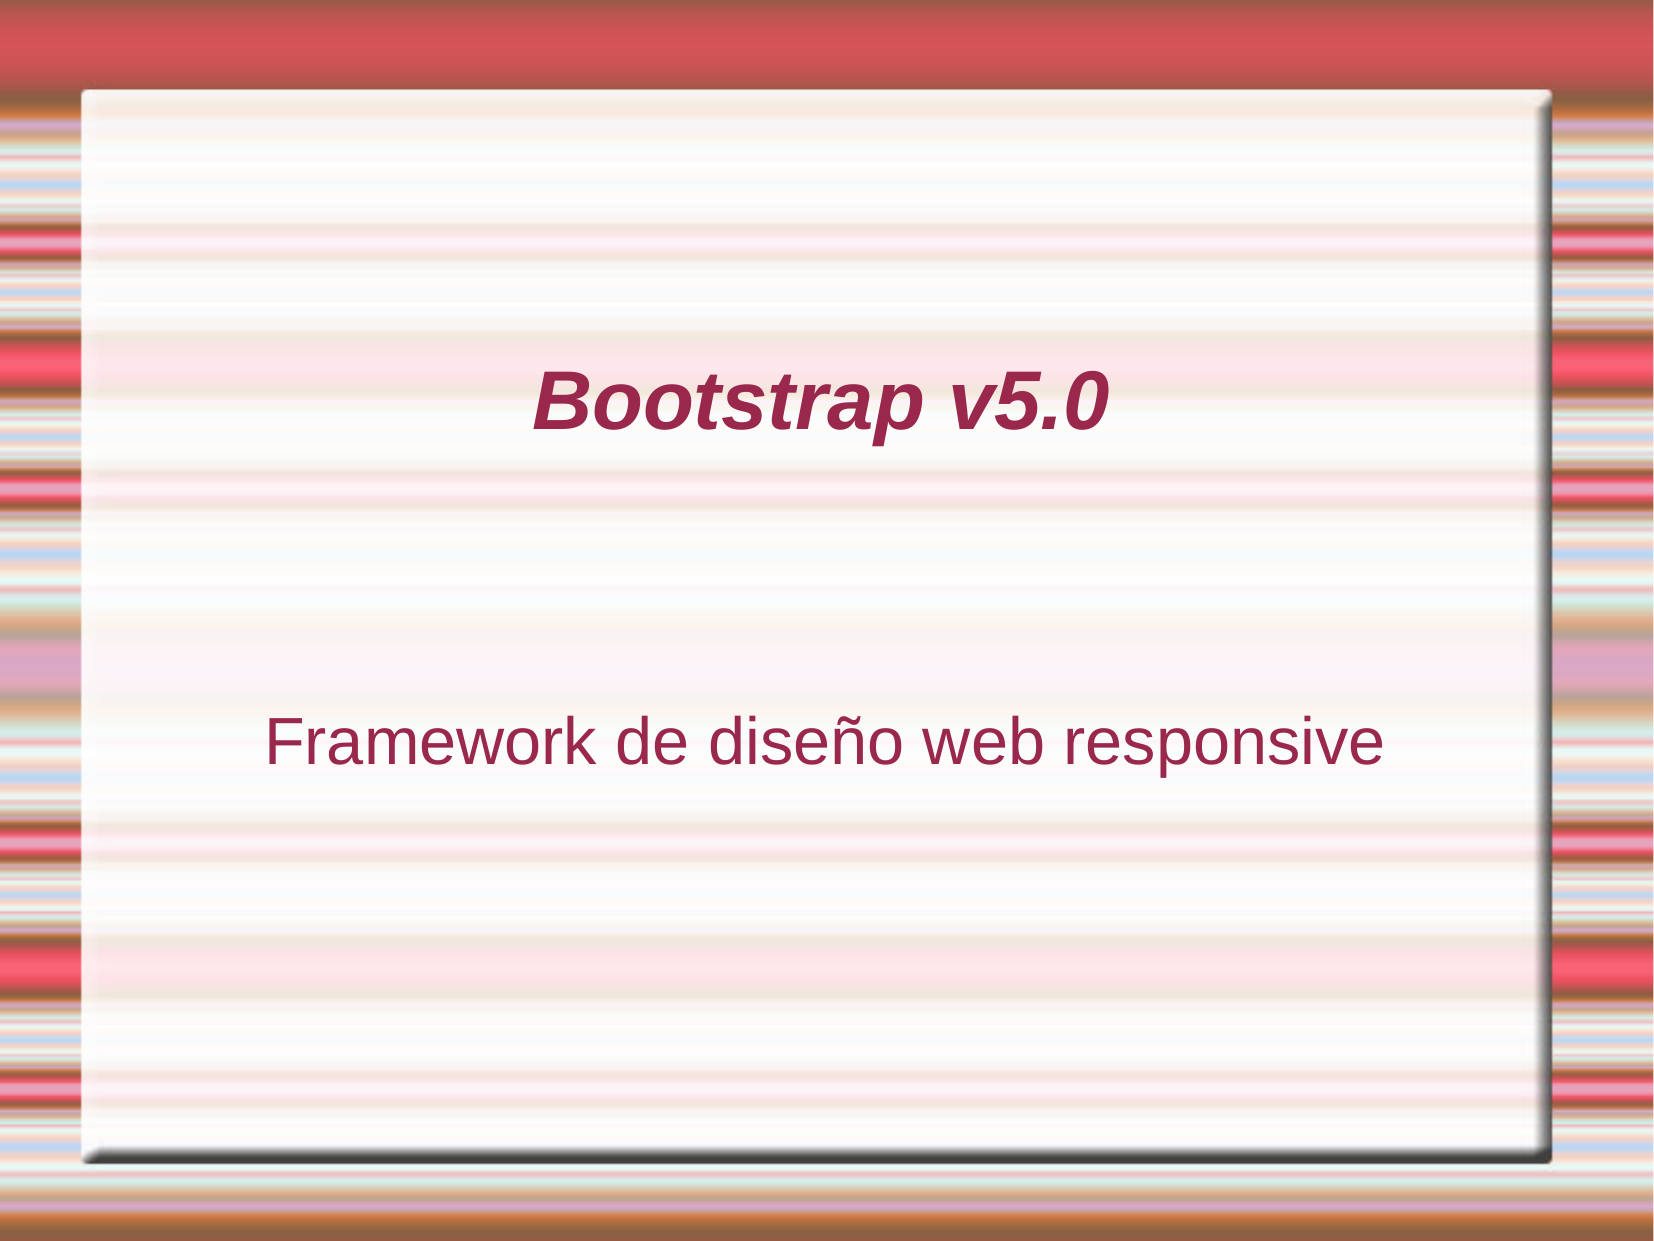

# Bootstrap v5.0
Framework de diseño web responsive